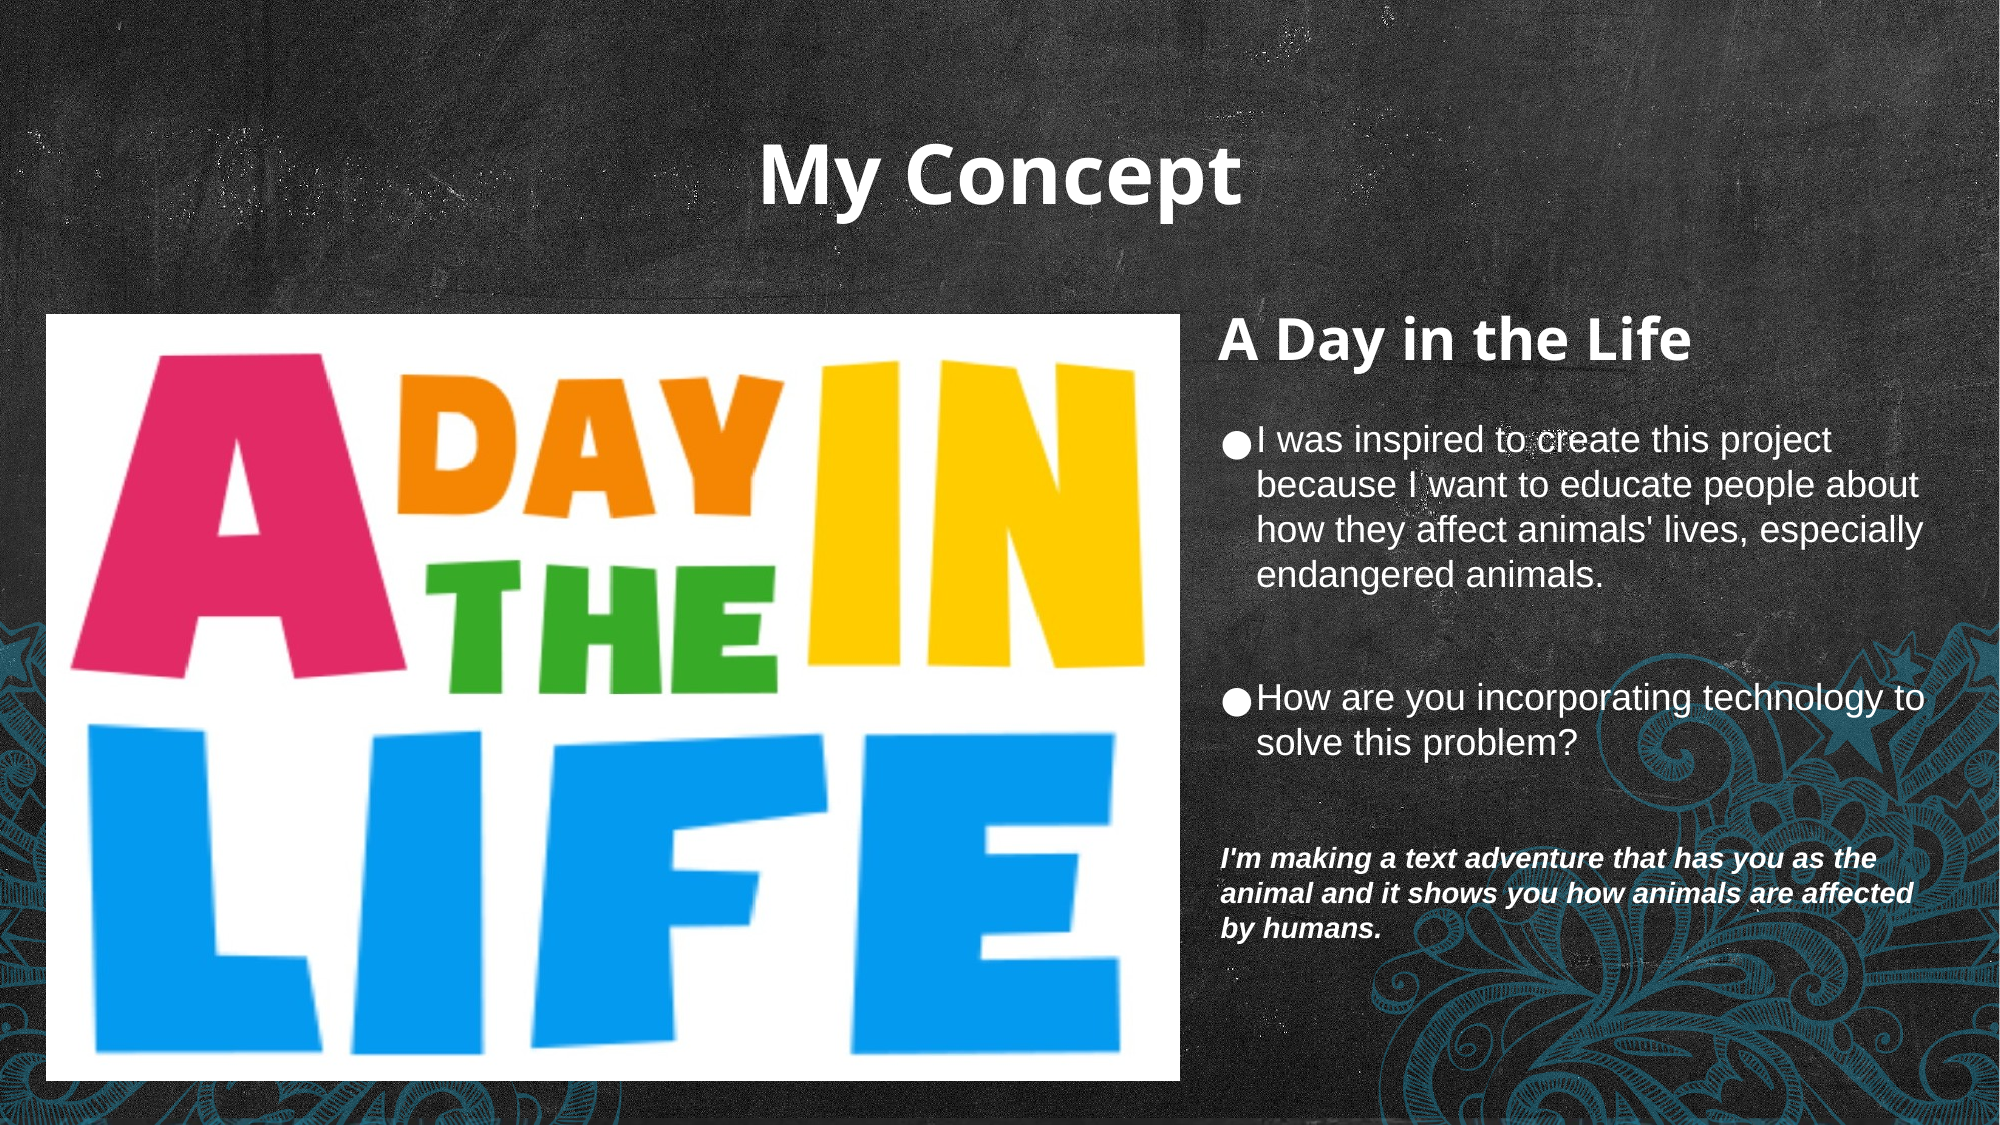

My Concept
A Day in the Life
I was inspired to create this project because I want to educate people about how they affect animals' lives, especially endangered animals.
How are you incorporating technology to solve this problem?
I'm making a text adventure that has you as the animal and it shows you how animals are affected by humans.